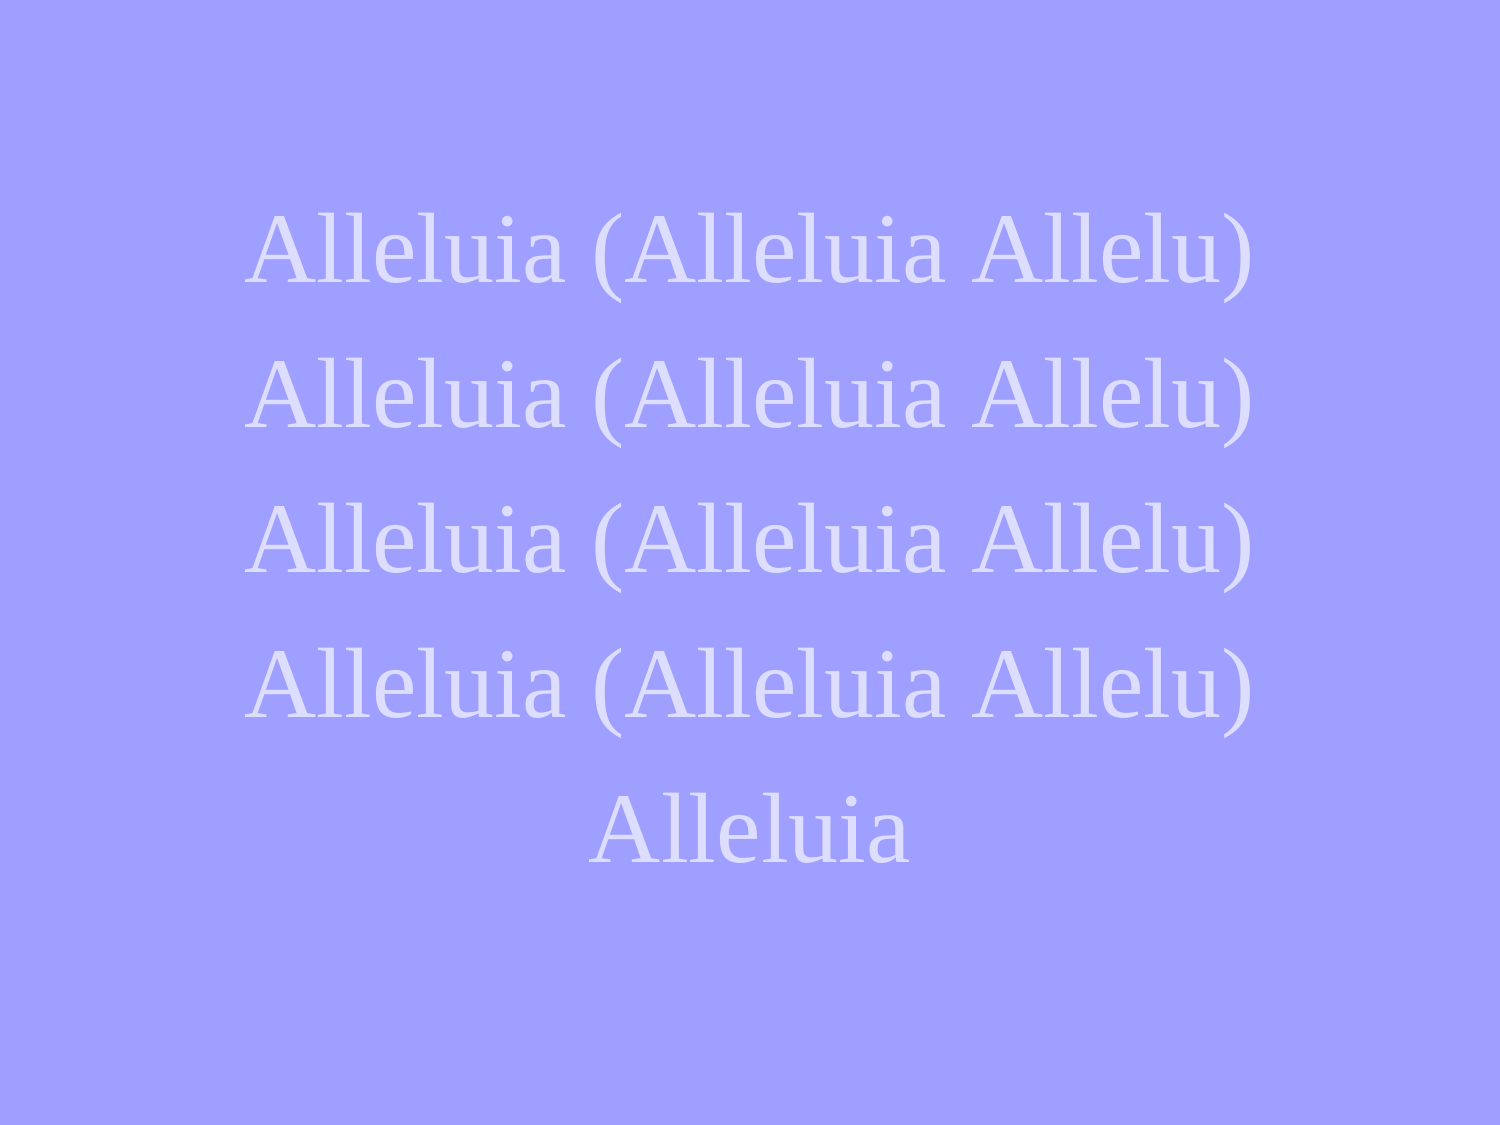

# Alleluia (Alleluia Allelu)
Alleluia (Alleluia Allelu)
Alleluia (Alleluia Allelu)
Alleluia (Alleluia Allelu)
Alleluia